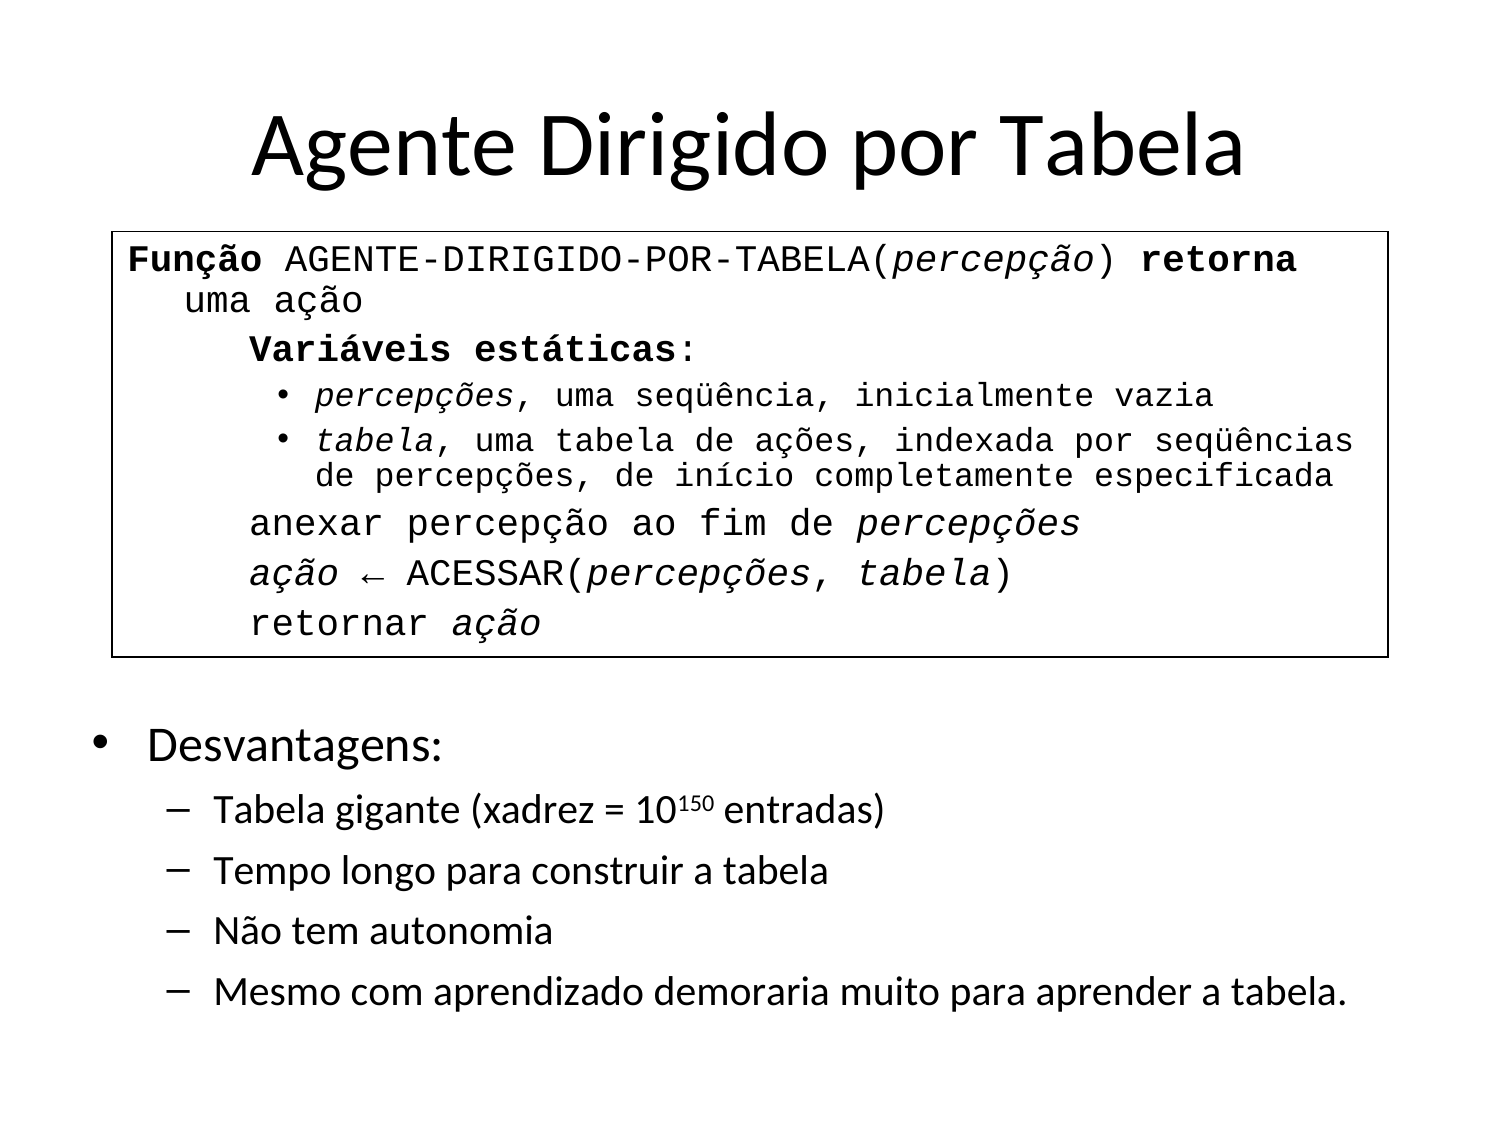

# Agente Dirigido por Tabela
Função AGENTE-DIRIGIDO-POR-TABELA(percepção) retorna uma ação
	Variáveis estáticas:
percepções, uma seqüência, inicialmente vazia
tabela, uma tabela de ações, indexada por seqüências de percepções, de início completamente especificada
	anexar percepção ao fim de percepções
	ação ← ACESSAR(percepções, tabela)
	retornar ação
Desvantagens:
Tabela gigante (xadrez = 10150 entradas)
Tempo longo para construir a tabela
Não tem autonomia
Mesmo com aprendizado demoraria muito para aprender a tabela.